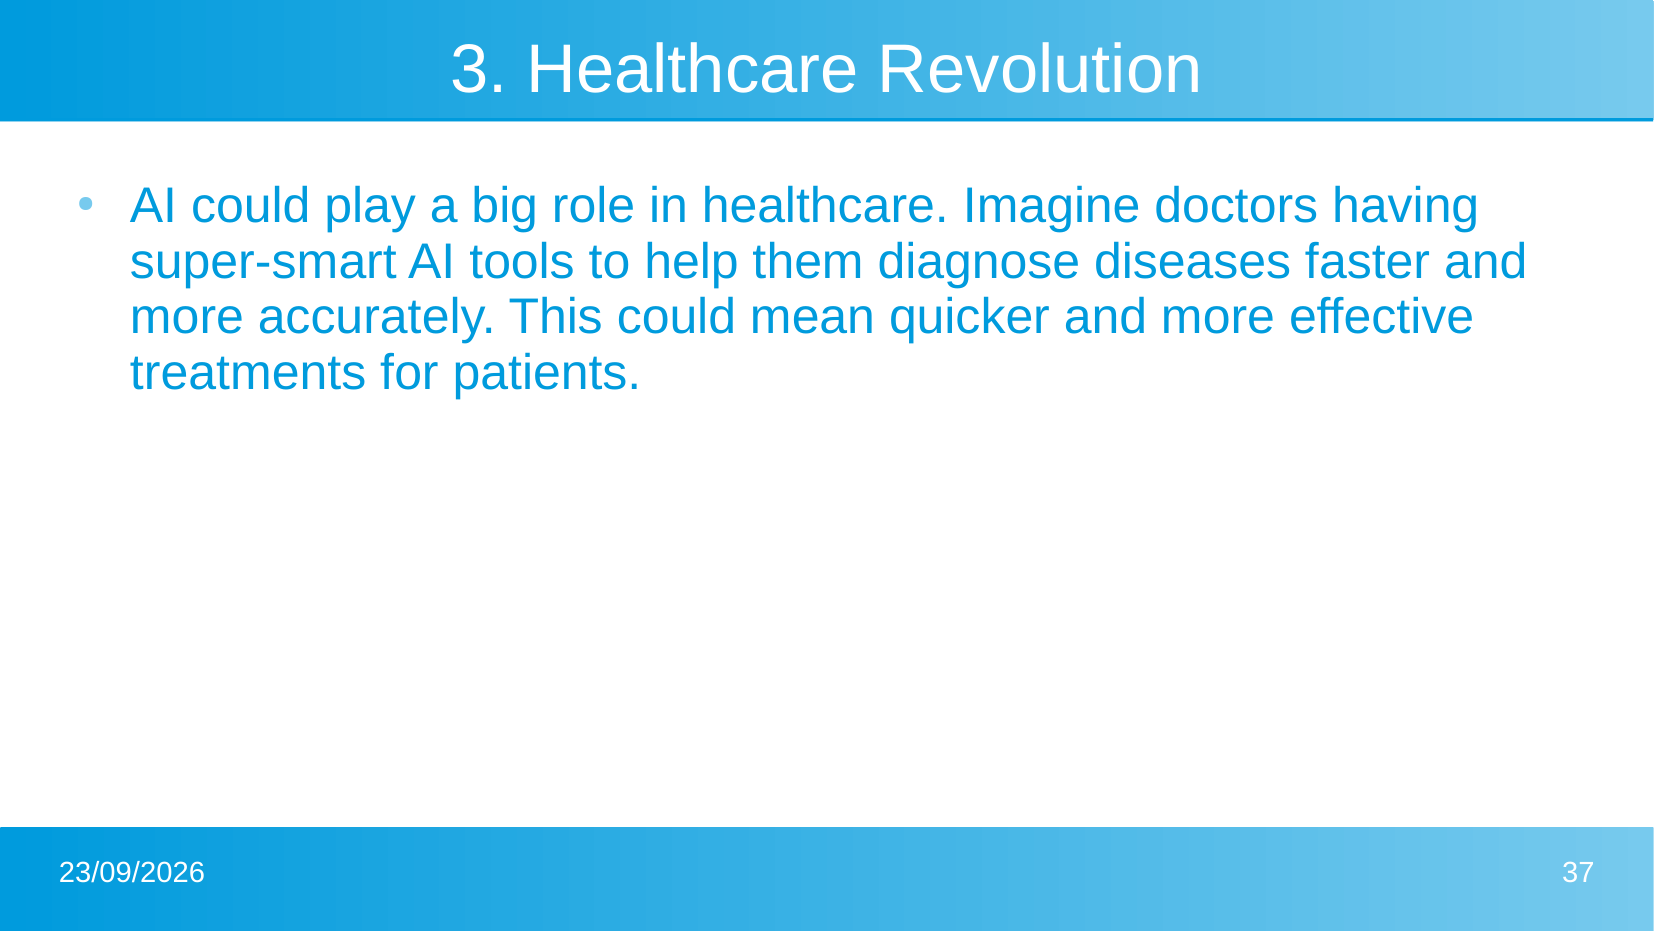

# 3. Healthcare Revolution
AI could play a big role in healthcare. Imagine doctors having super-smart AI tools to help them diagnose diseases faster and more accurately. This could mean quicker and more effective treatments for patients.
37